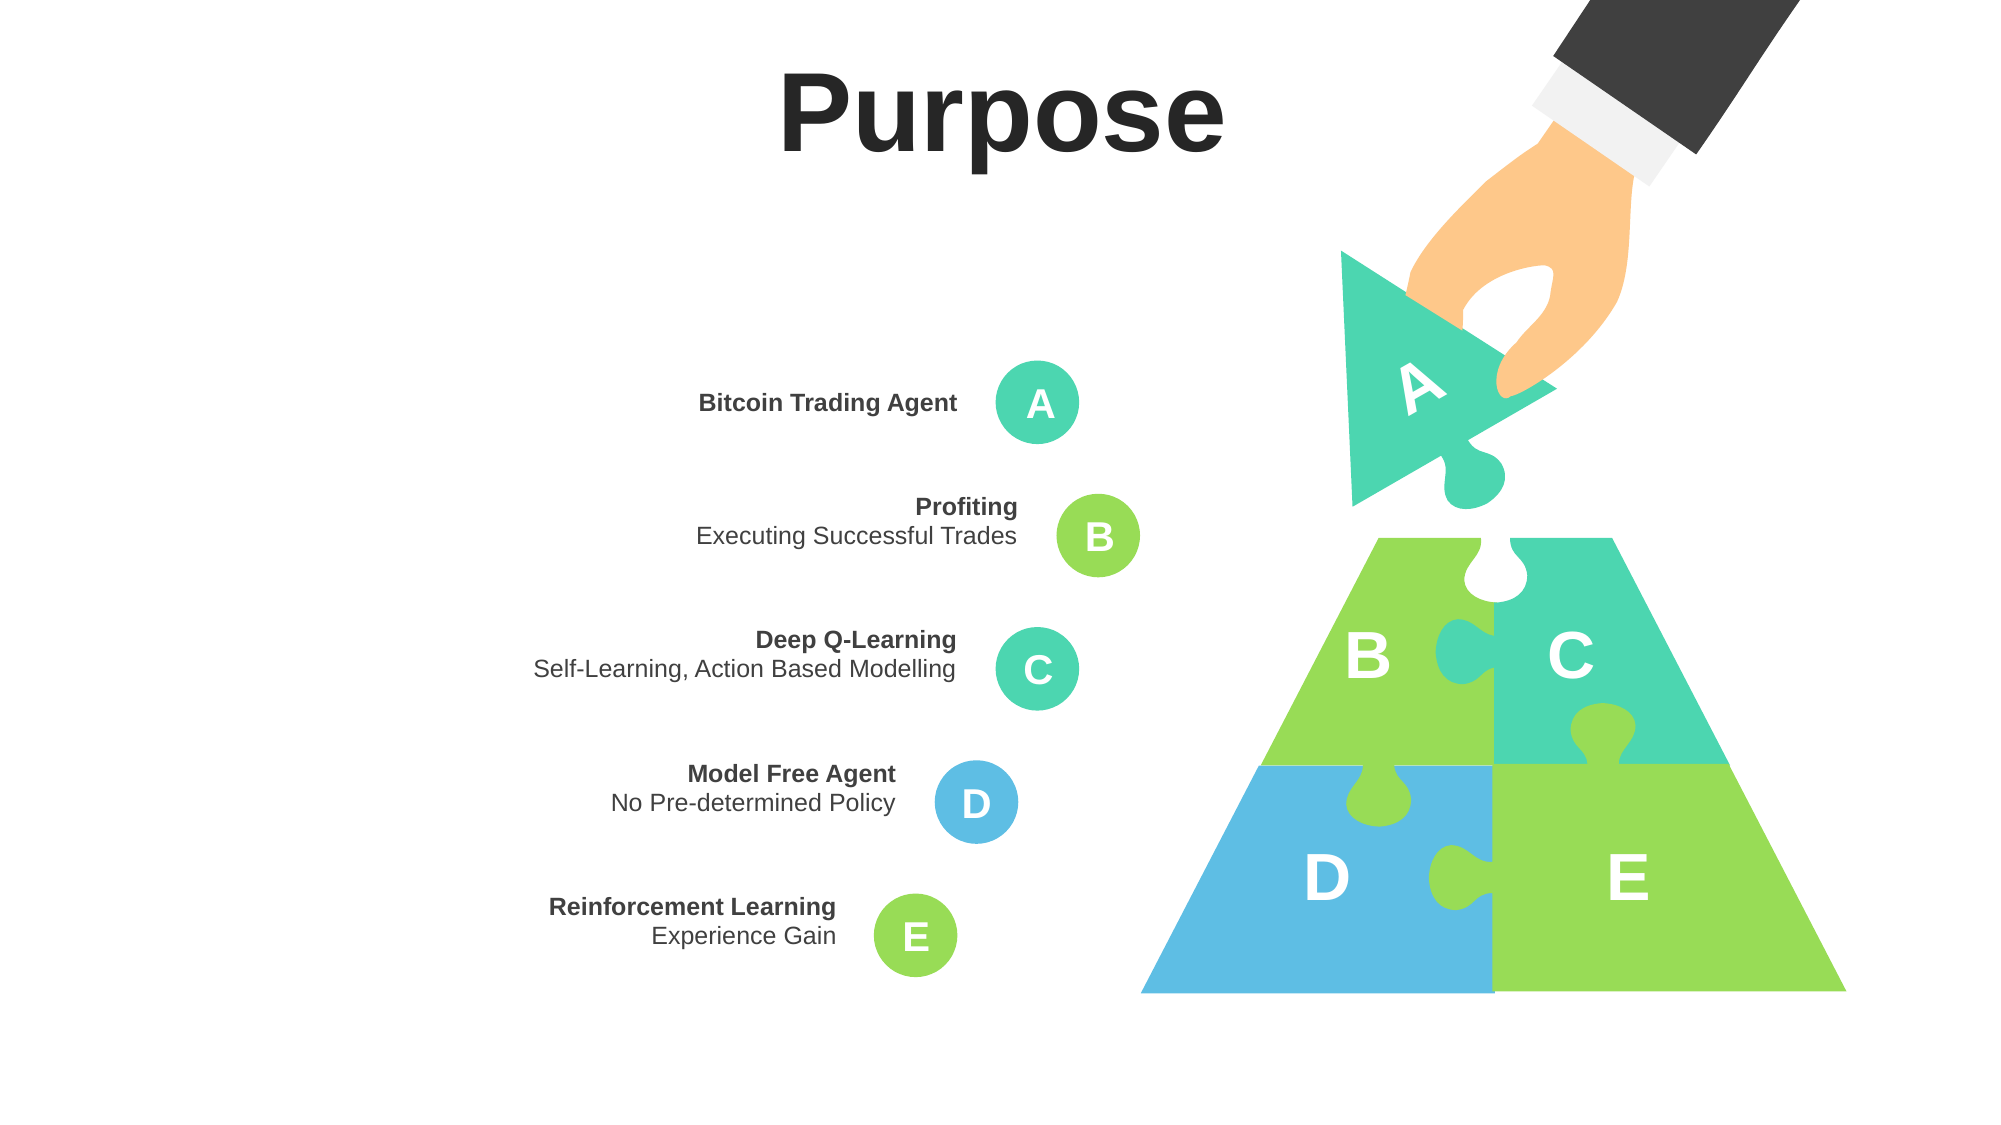

# Purpose
A
B
C
D
E
A
Bitcoin Trading Agent
Profiting
Executing Successful Trades
B
Deep Q-Learning
Self-Learning, Action Based Modelling
C
Model Free Agent
No Pre-determined Policy
D
Reinforcement Learning
Experience Gain
E